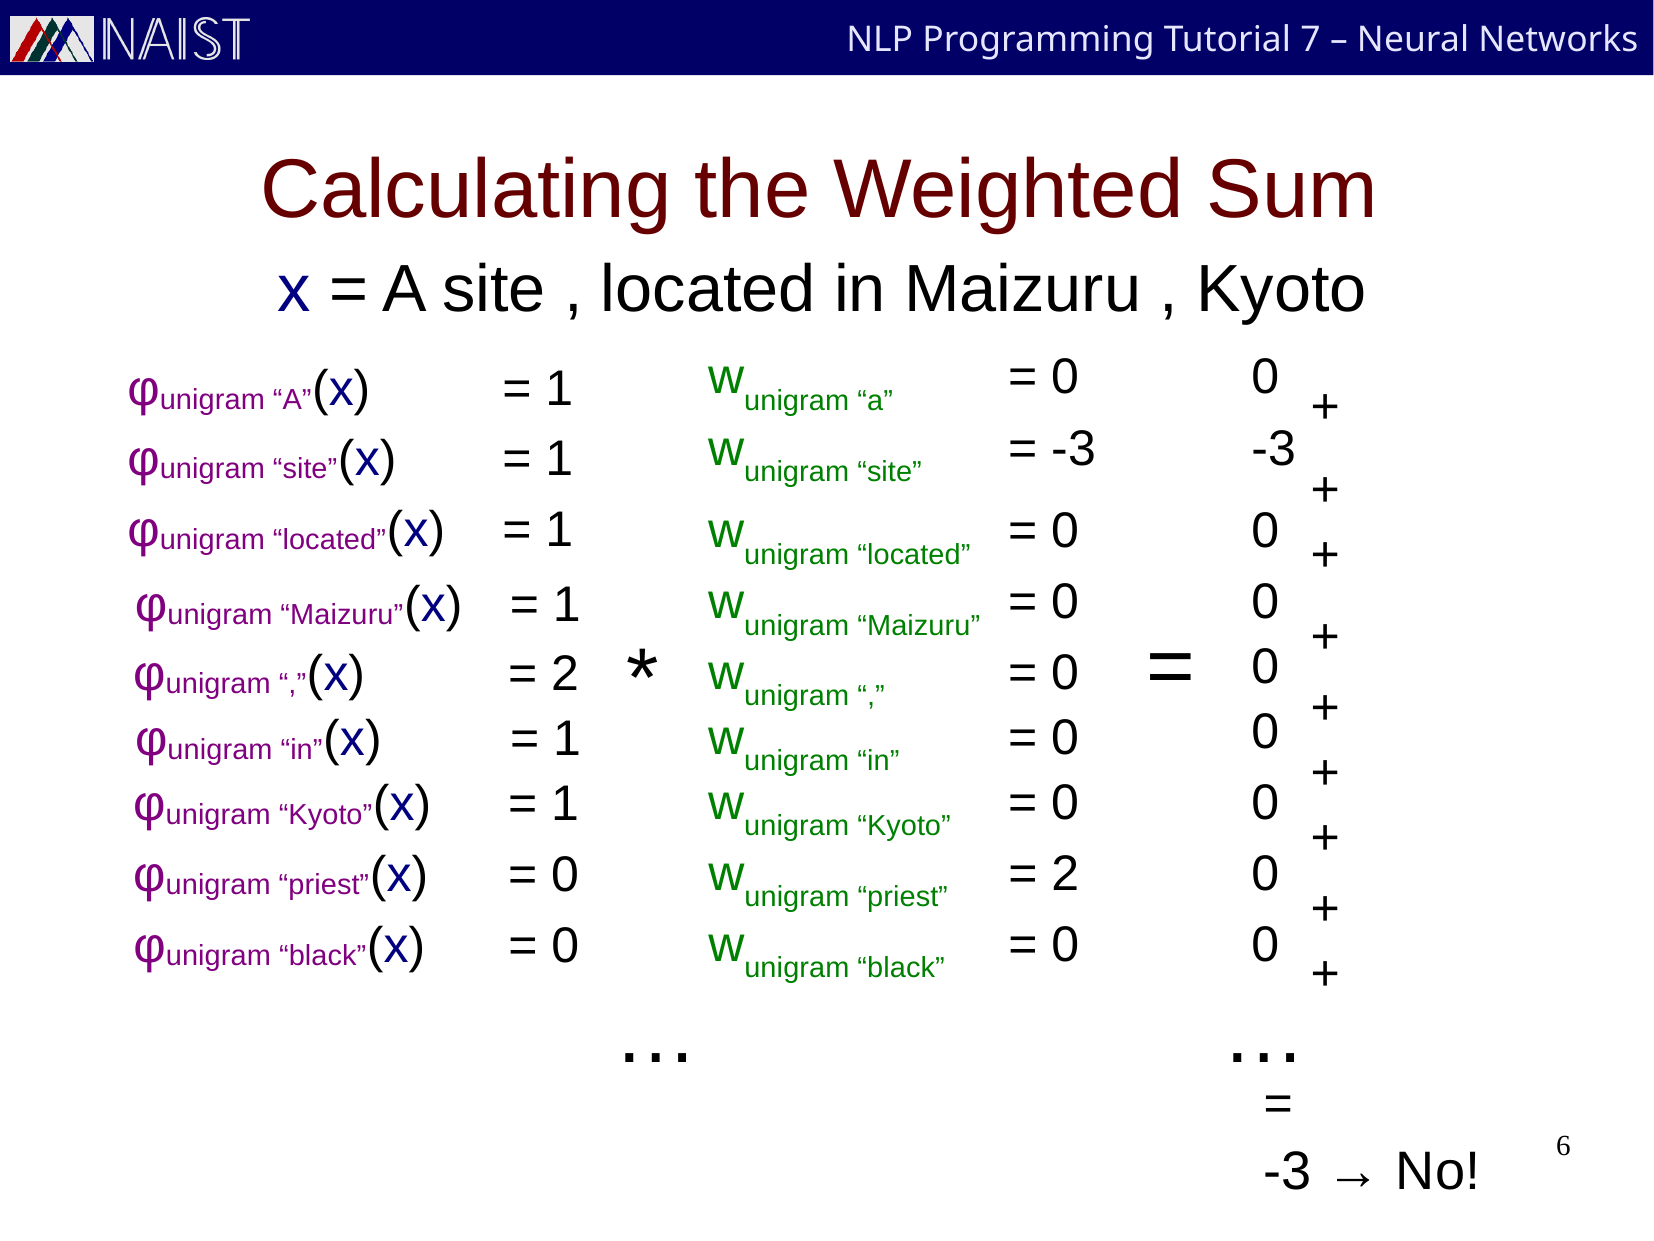

# Calculating the Weighted Sum
x = A site , located in Maizuru , Kyoto
wunigram “a” 		= 0
0
φunigram “A”(x) 		= 1
+
wunigram “site” 	= -3
-3
φunigram “site”(x) 		= 1
+
φunigram “located”(x)	= 1
wunigram “located” 	= 0
0
+
wunigram “Maizuru” 	= 0
0
φunigram “Maizuru”(x) 	= 1
+
=
*
0
wunigram “,” 		= 0
φunigram “,”(x) 		= 2
+
0
wunigram “in” 		= 0
φunigram “in”(x) 		= 1
+
wunigram “Kyoto” 	= 0
0
φunigram “Kyoto”(x) 	= 1
+
wunigram “priest” 	= 2
0
φunigram “priest”(x) 	= 0
+
wunigram “black” 	= 0
0
φunigram “black”(x) 	= 0
+
…
…
=
6
-3 → No!